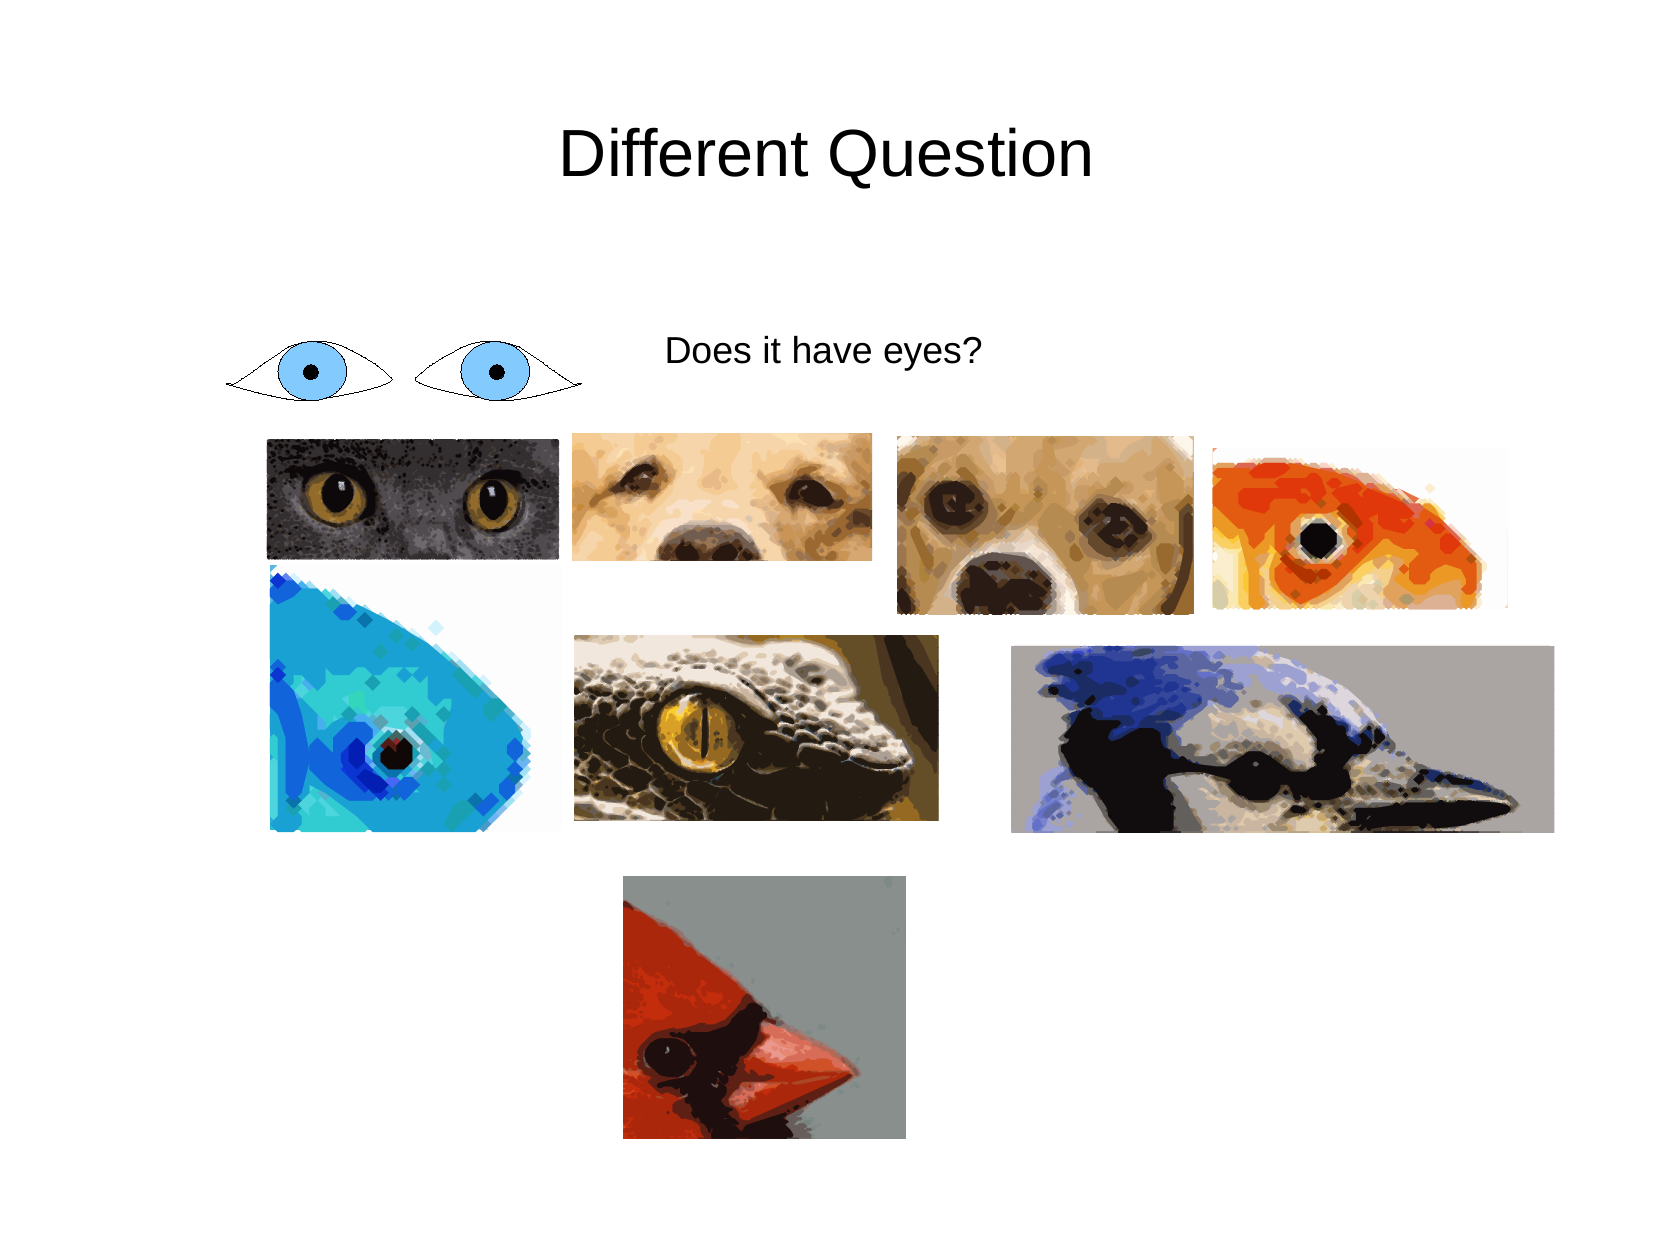

# Different Question
Does it have eyes?